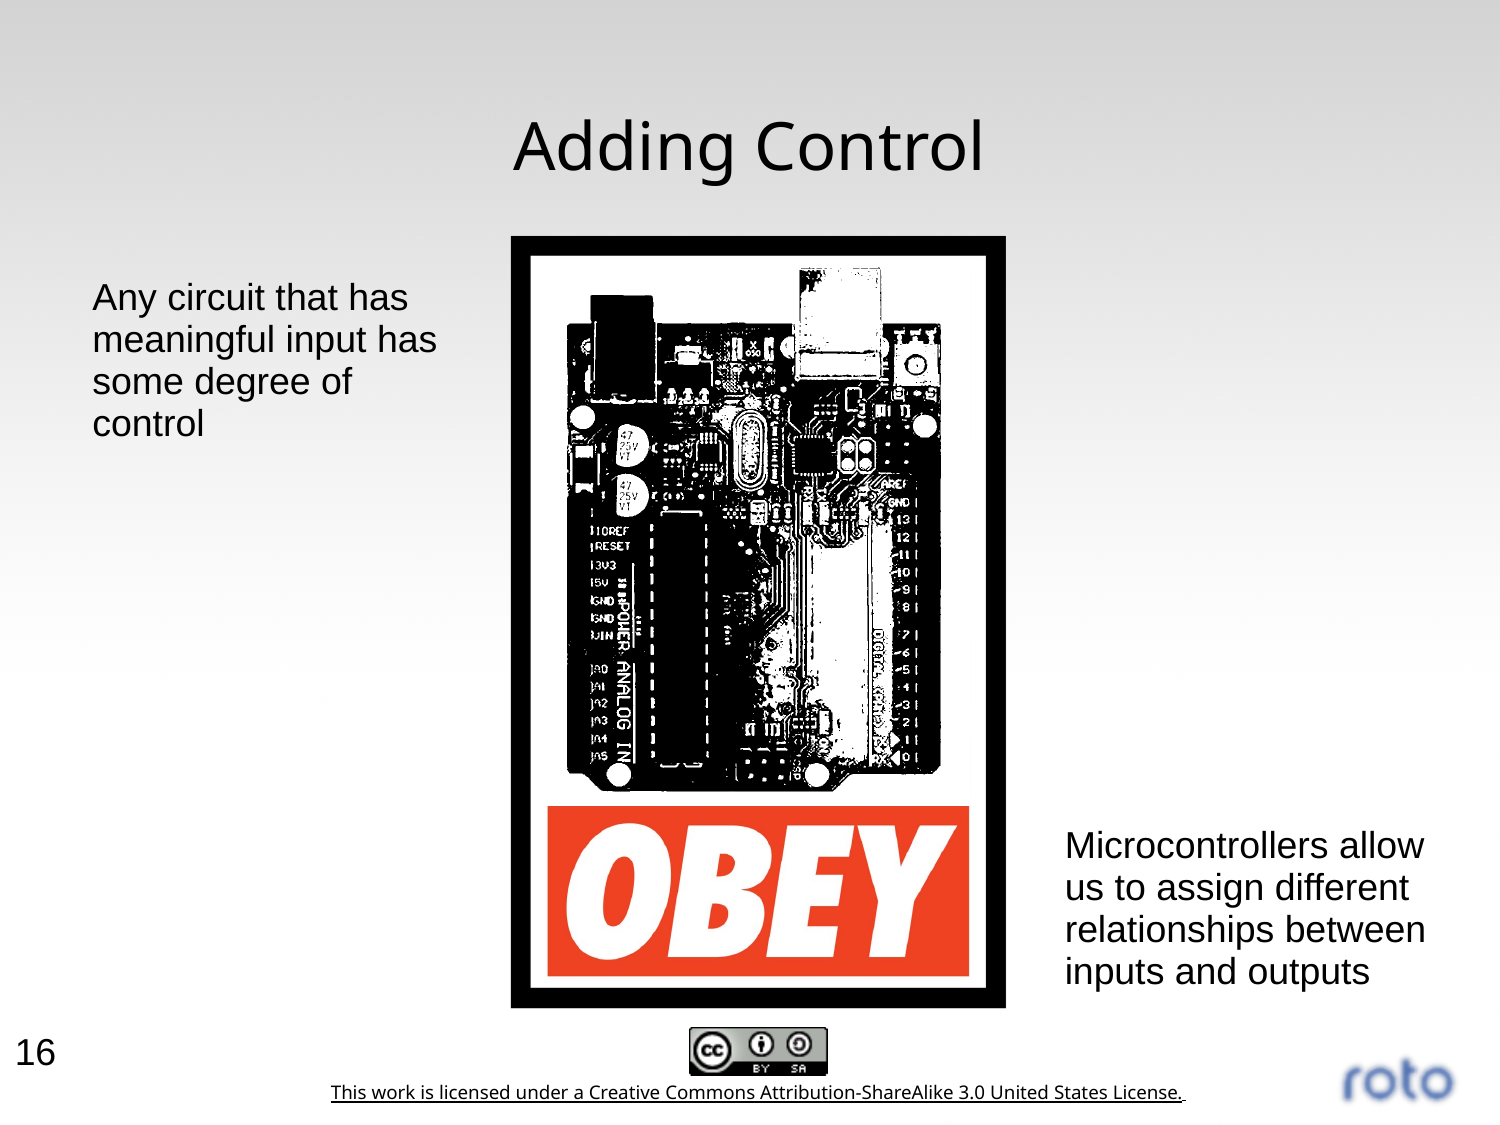

# Adding Control
Any circuit that has meaningful input has some degree of control
Microcontrollers allow us to assign different relationships between inputs and outputs